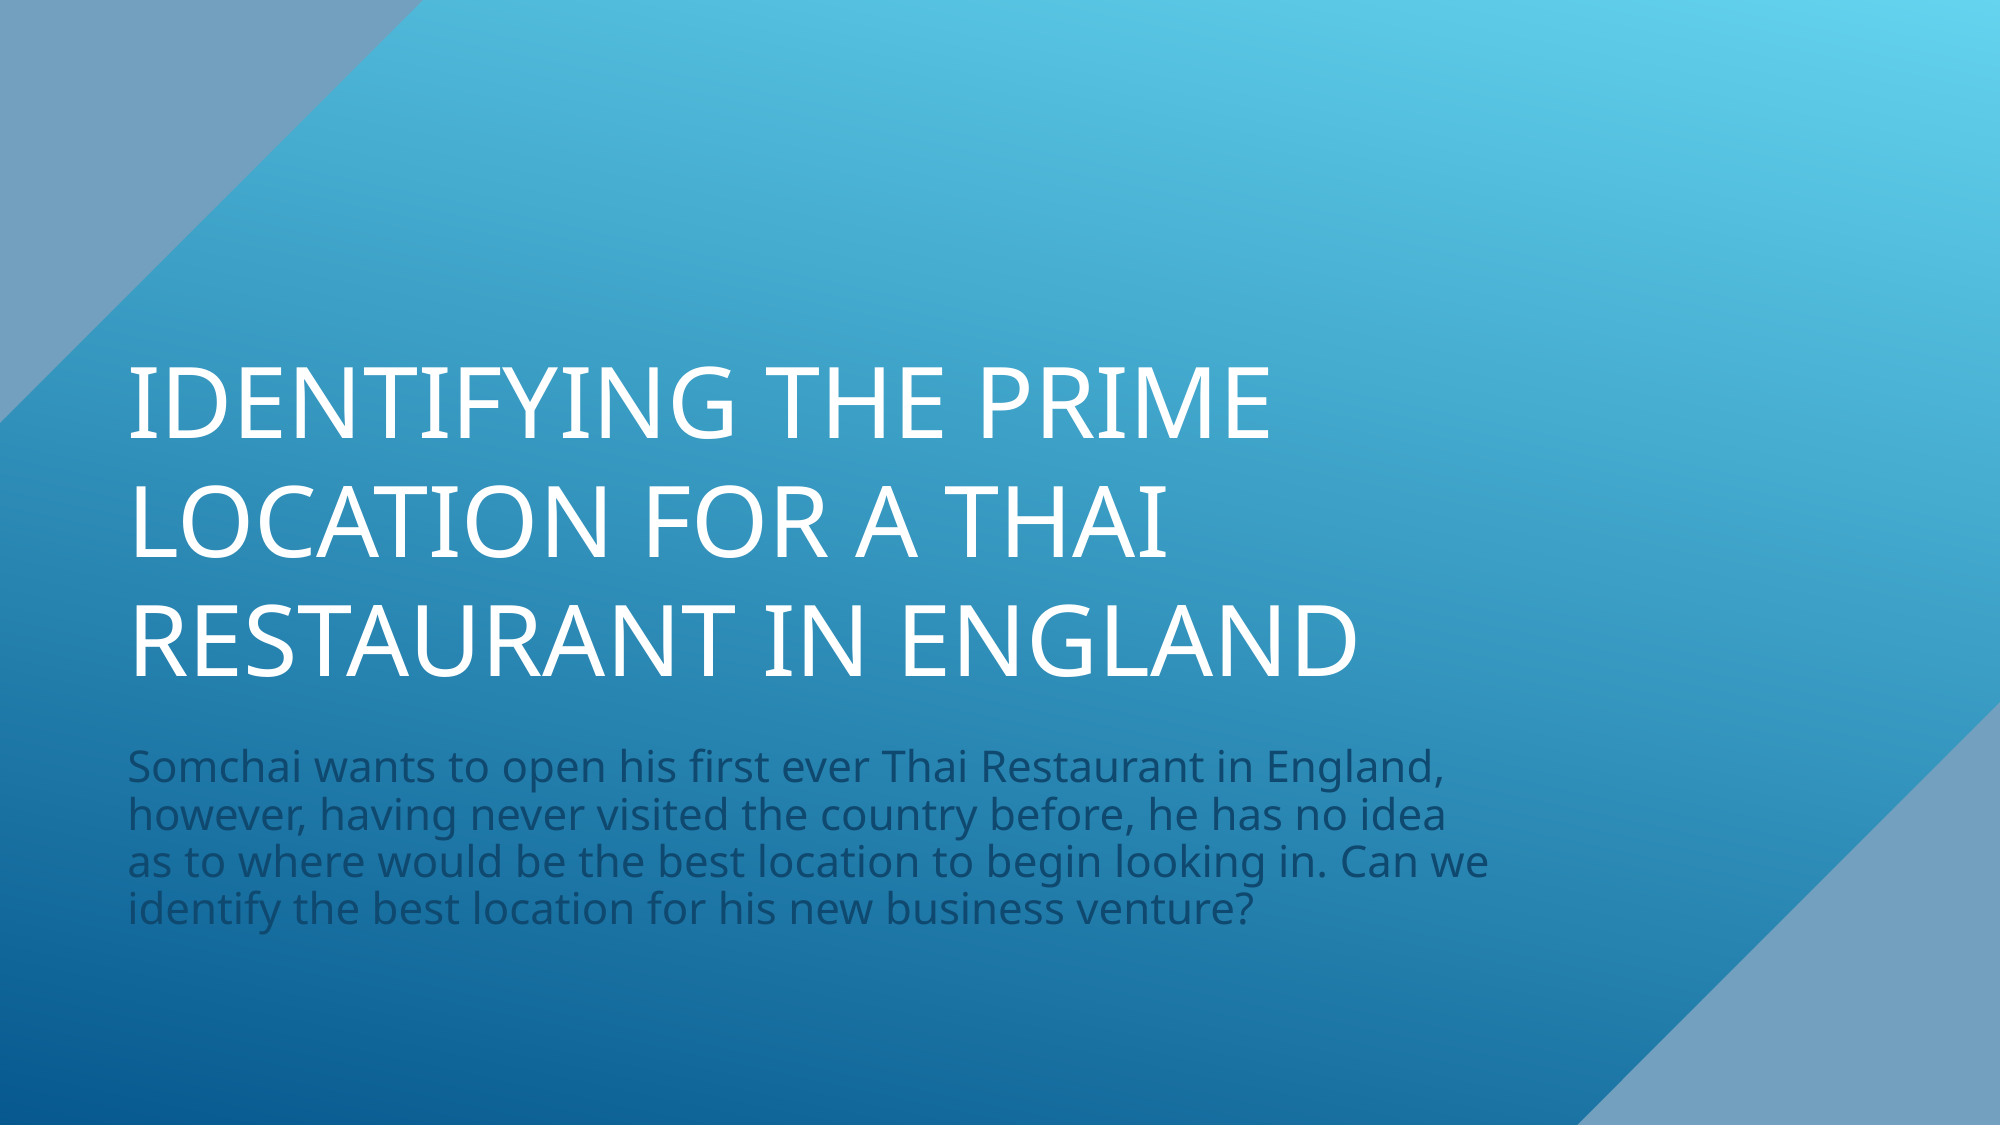

# Identifying the prime location for a Thai restaurant in England
Somchai wants to open his first ever Thai Restaurant in England, however, having never visited the country before, he has no idea as to where would be the best location to begin looking in. Can we identify the best location for his new business venture?